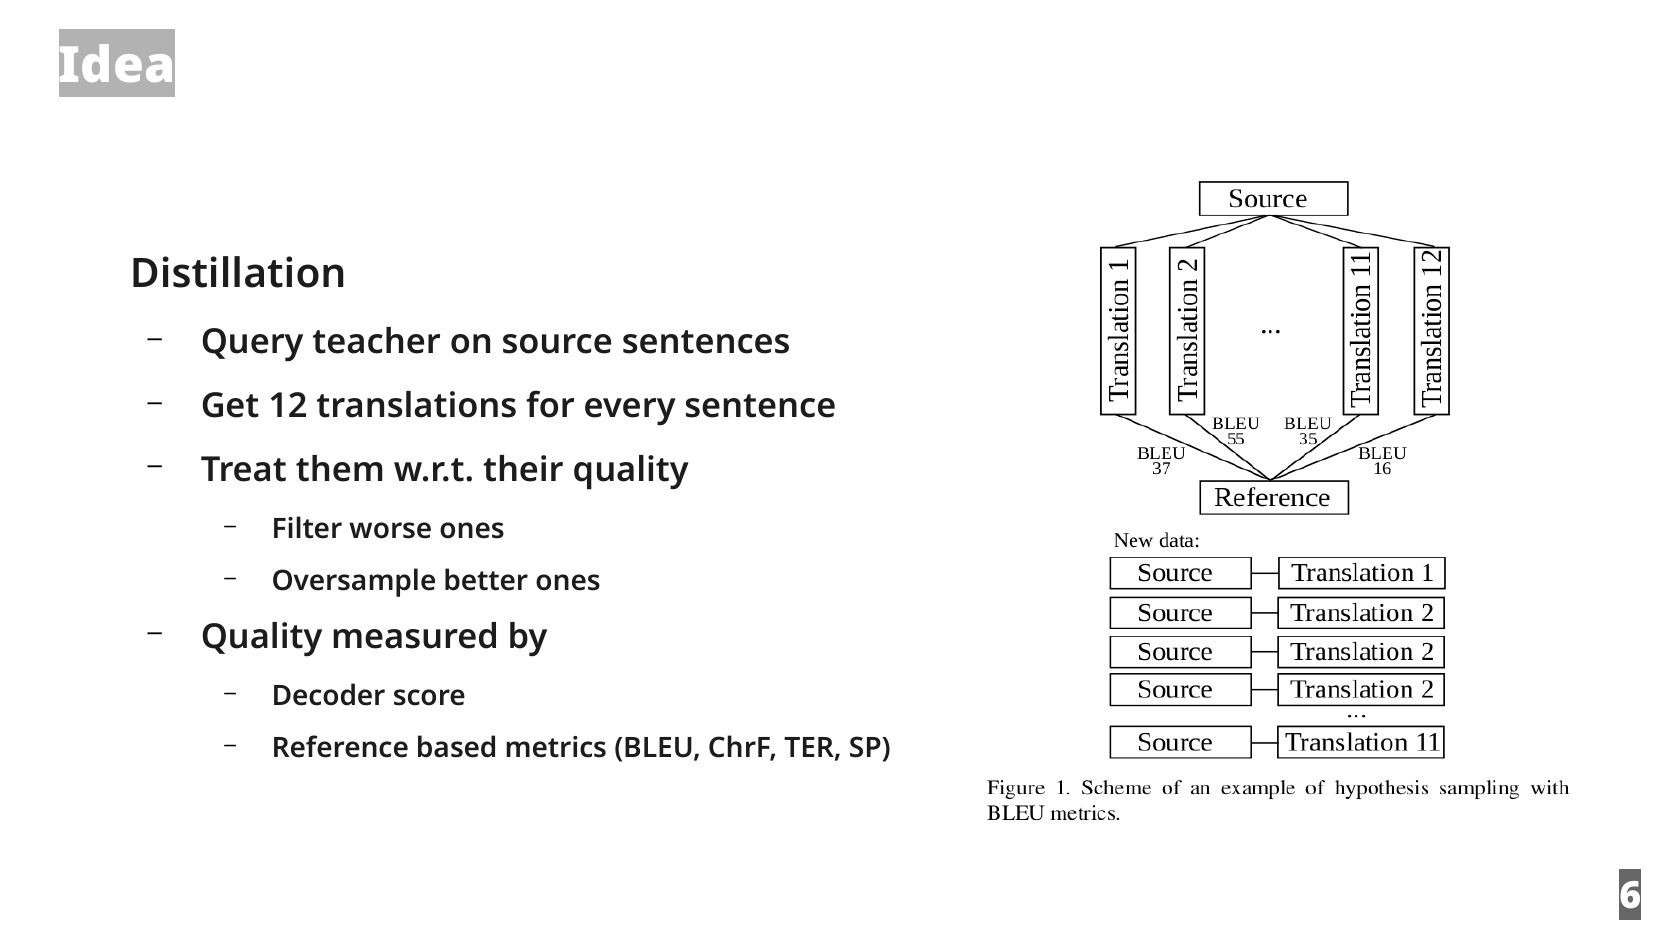

# Idea
Distillation
Query teacher on source sentences
Get 12 translations for every sentence
Treat them w.r.t. their quality
Filter worse ones
Oversample better ones
Quality measured by
Decoder score
Reference based metrics (BLEU, ChrF, TER, SP)